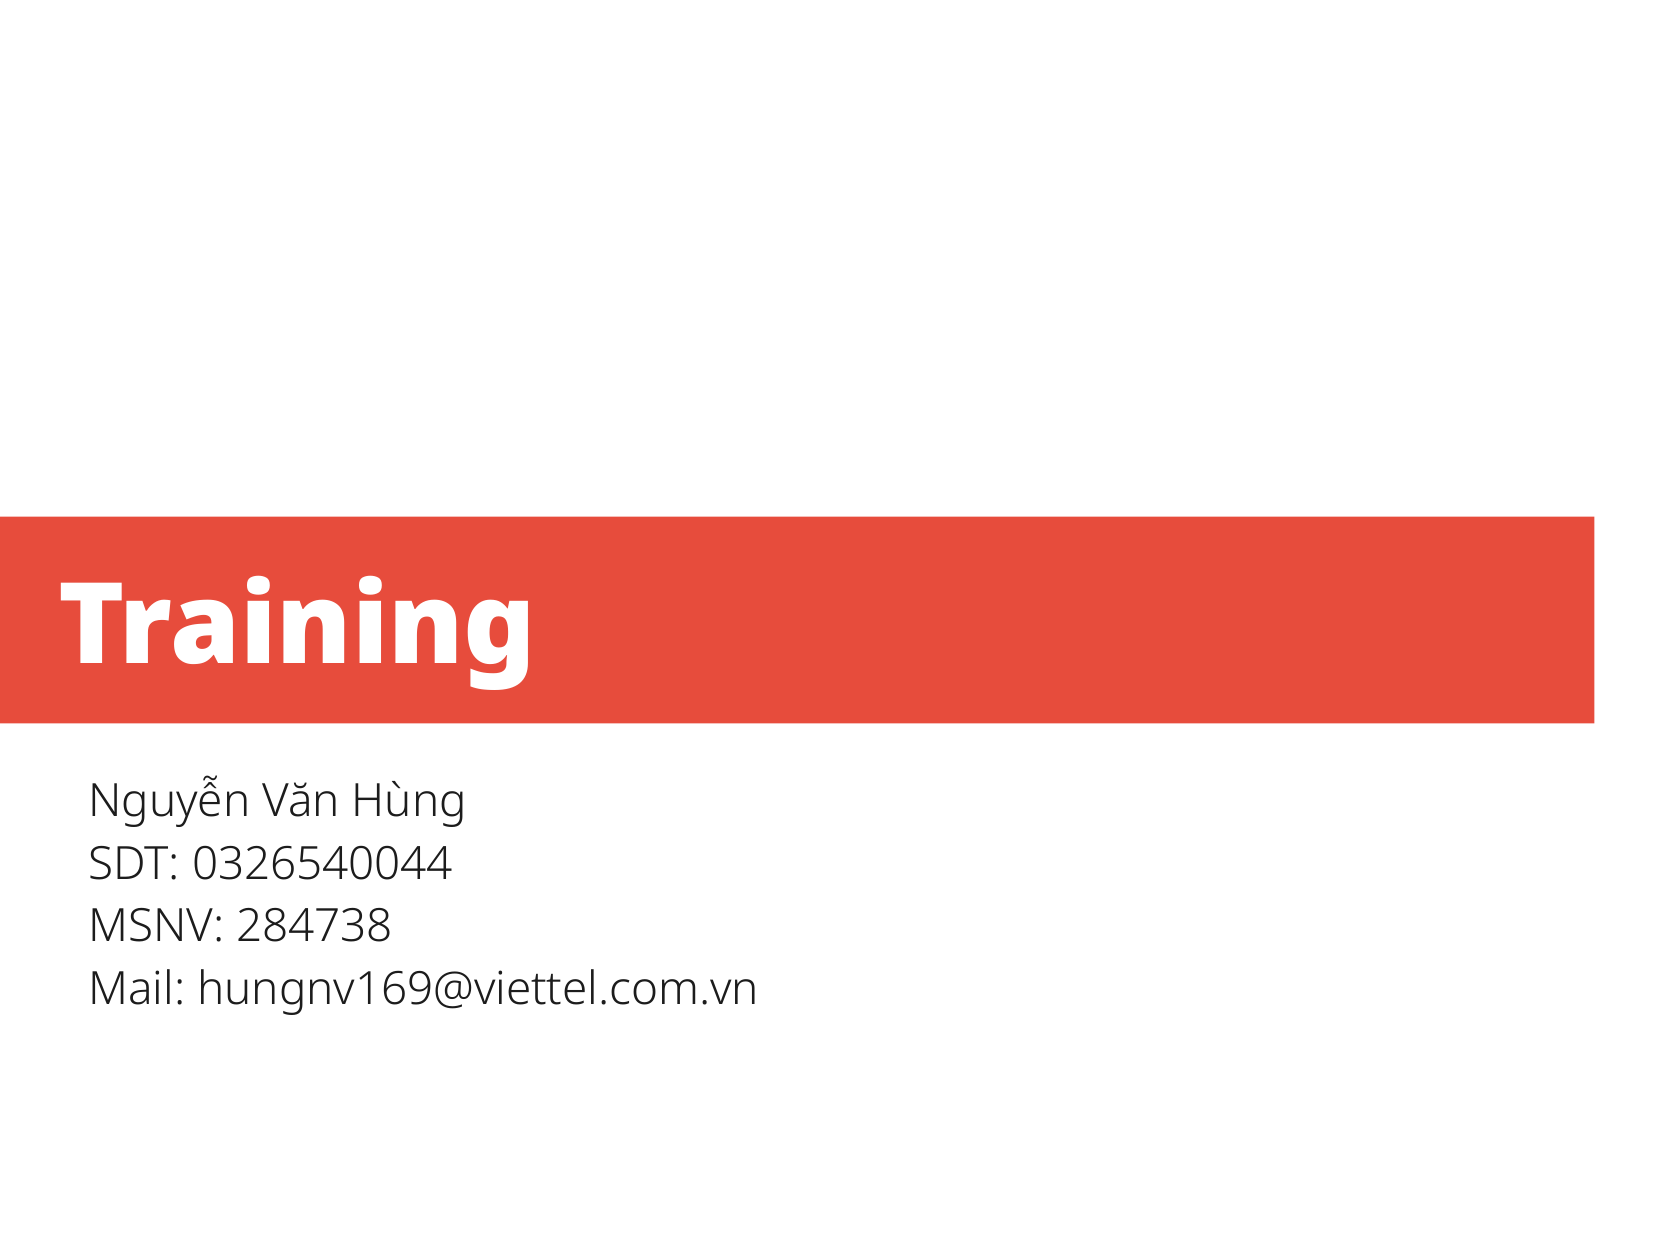

# Training
Nguyễn Văn Hùng
SDT: 0326540044
MSNV: 284738
Mail: hungnv169@viettel.com.vn